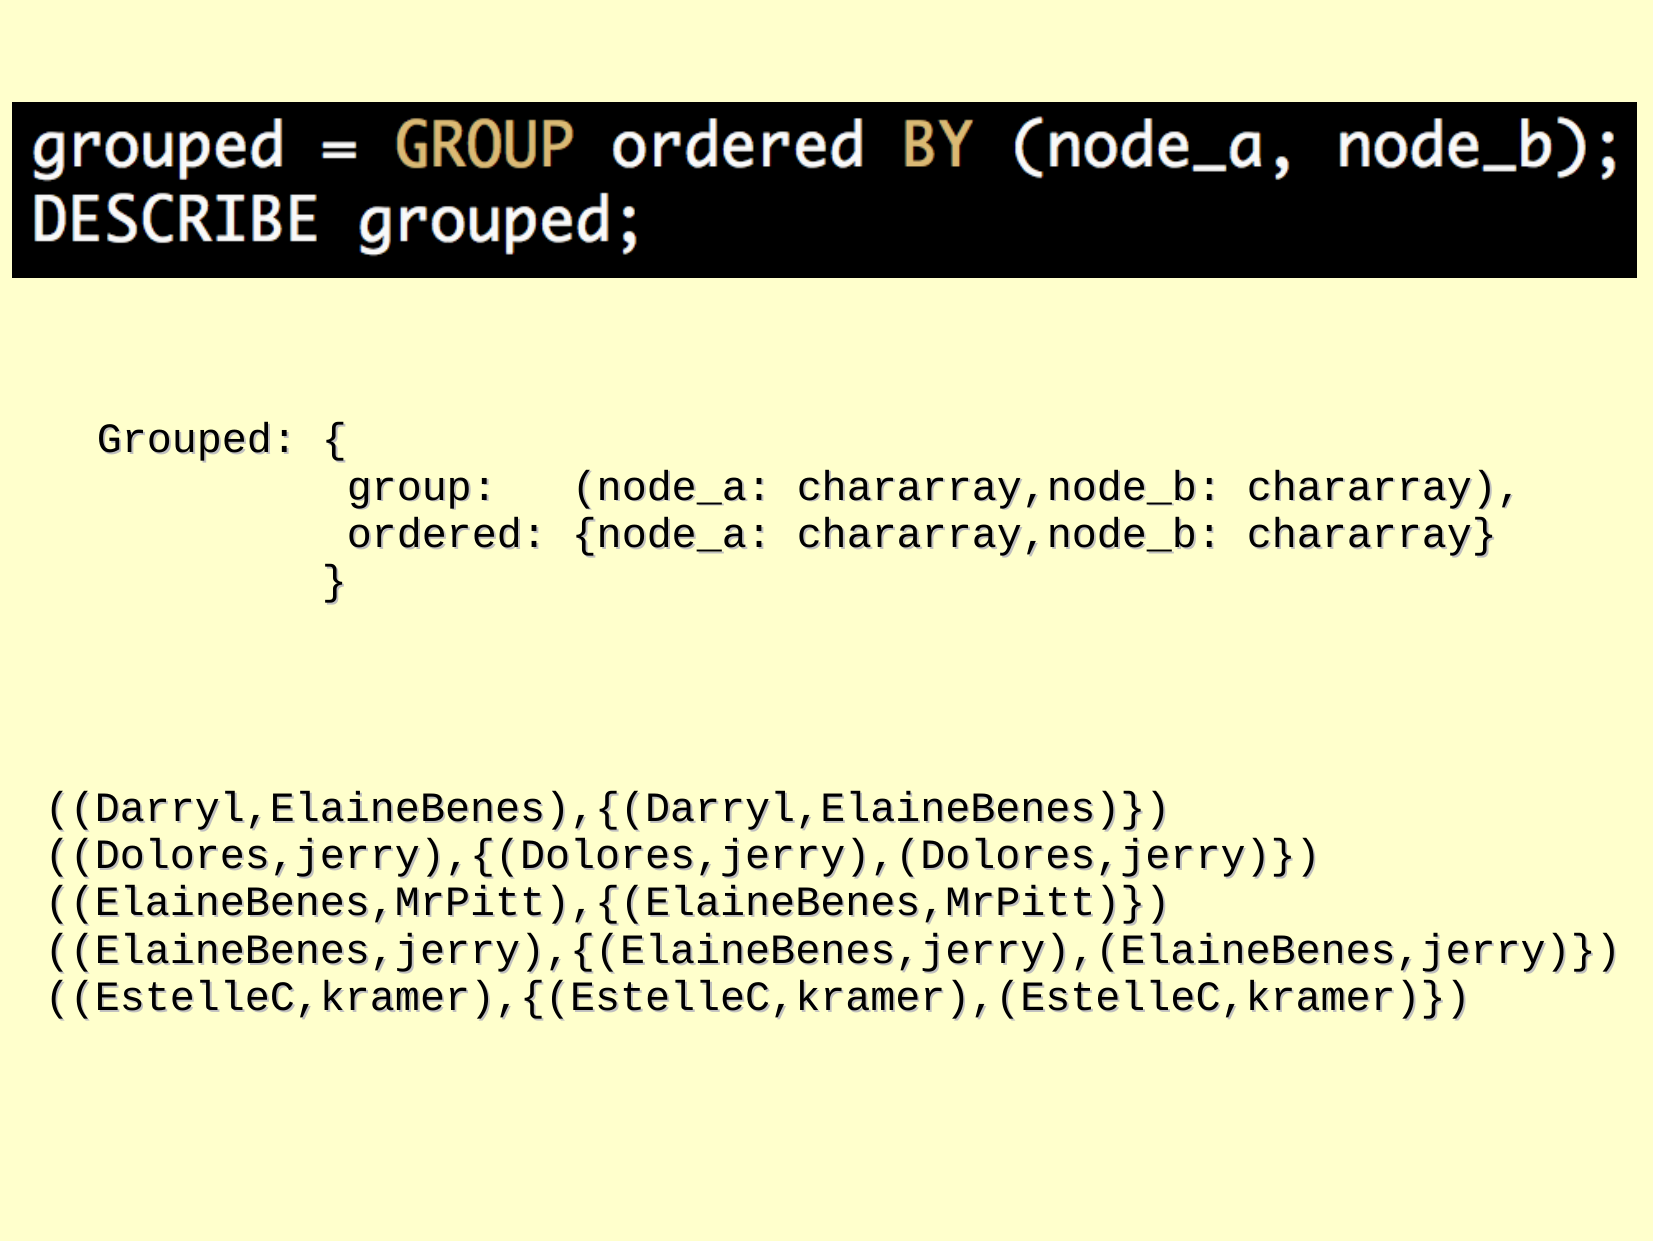

Grouped: {
 group: (node_a: chararray,node_b: chararray),
 ordered: {node_a: chararray,node_b: chararray}
 }
((Darryl,ElaineBenes),{(Darryl,ElaineBenes)})
((Dolores,jerry),{(Dolores,jerry),(Dolores,jerry)})
((ElaineBenes,MrPitt),{(ElaineBenes,MrPitt)})
((ElaineBenes,jerry),{(ElaineBenes,jerry),(ElaineBenes,jerry)})
((EstelleC,kramer),{(EstelleC,kramer),(EstelleC,kramer)})